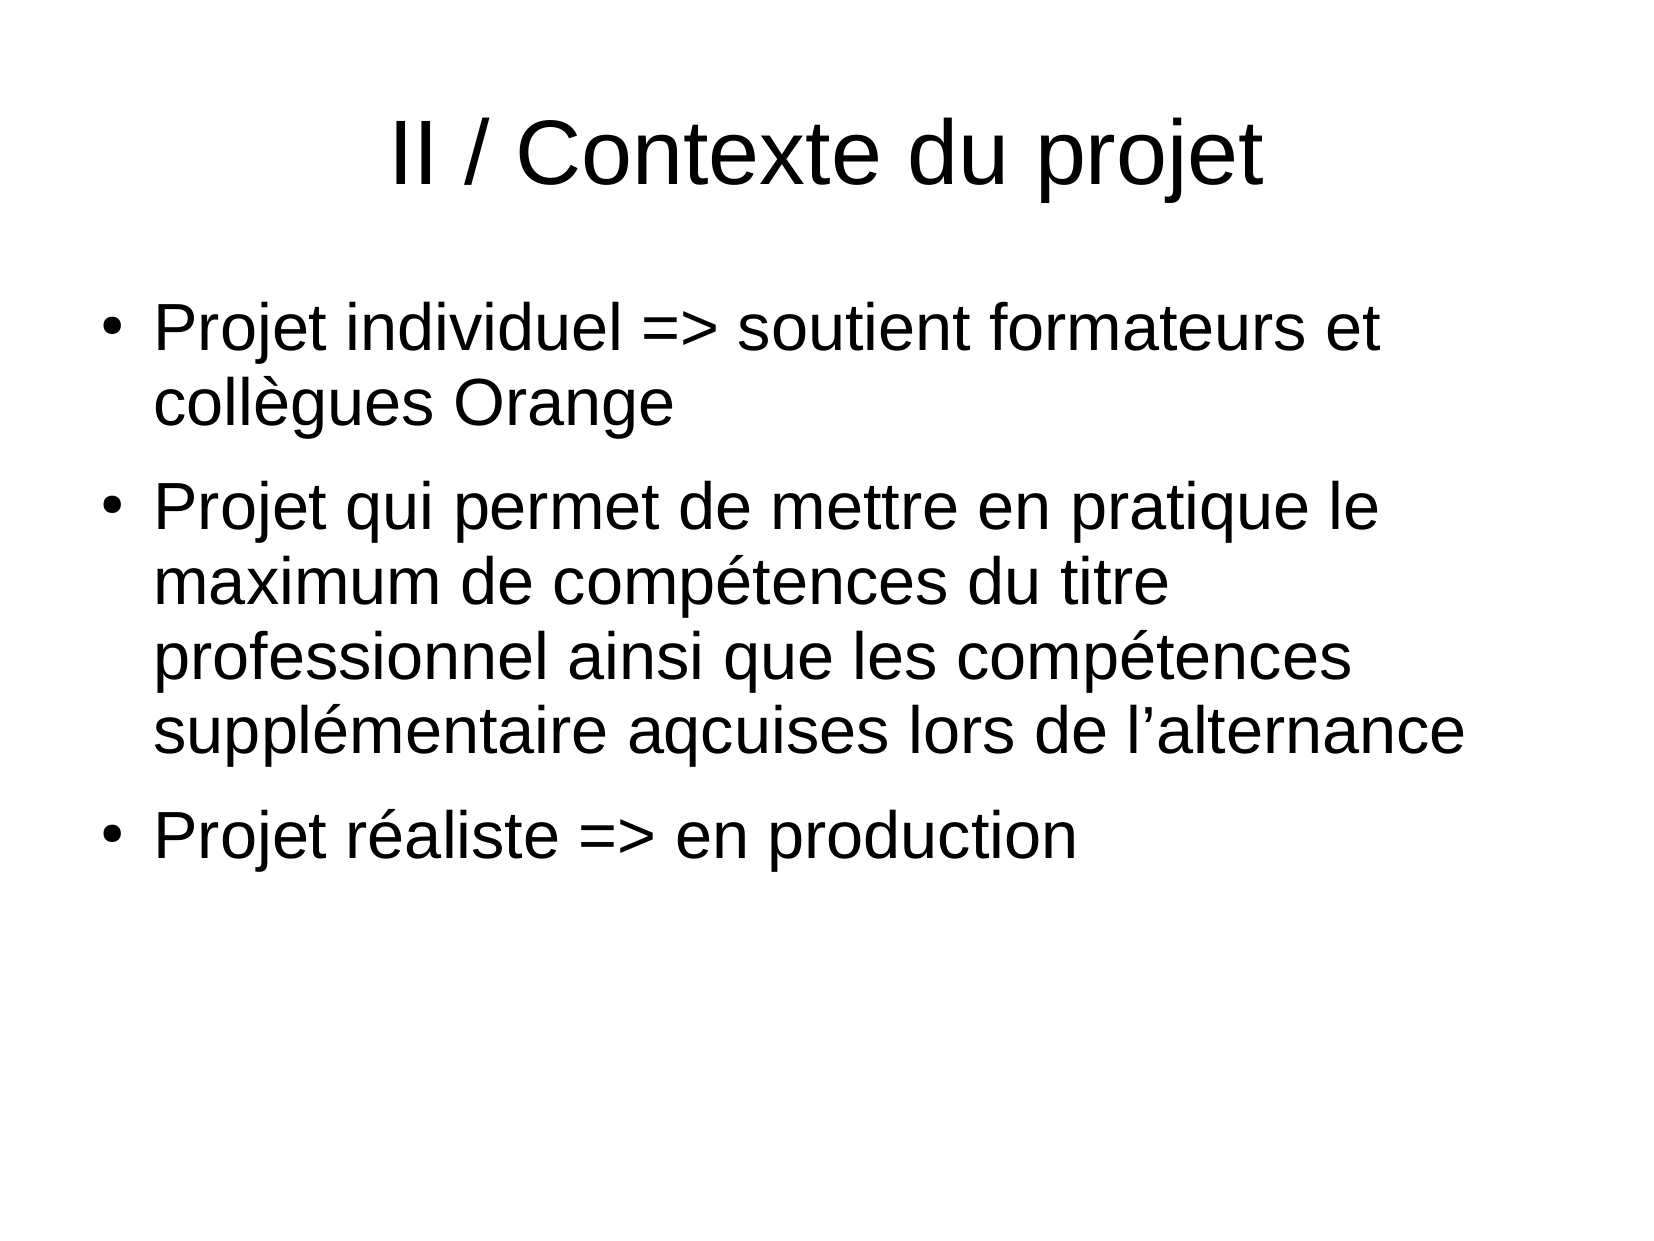

# II / Contexte du projet
Projet individuel => soutient formateurs et collègues Orange
Projet qui permet de mettre en pratique le maximum de compétences du titre professionnel ainsi que les compétences supplémentaire aqcuises lors de l’alternance
Projet réaliste => en production